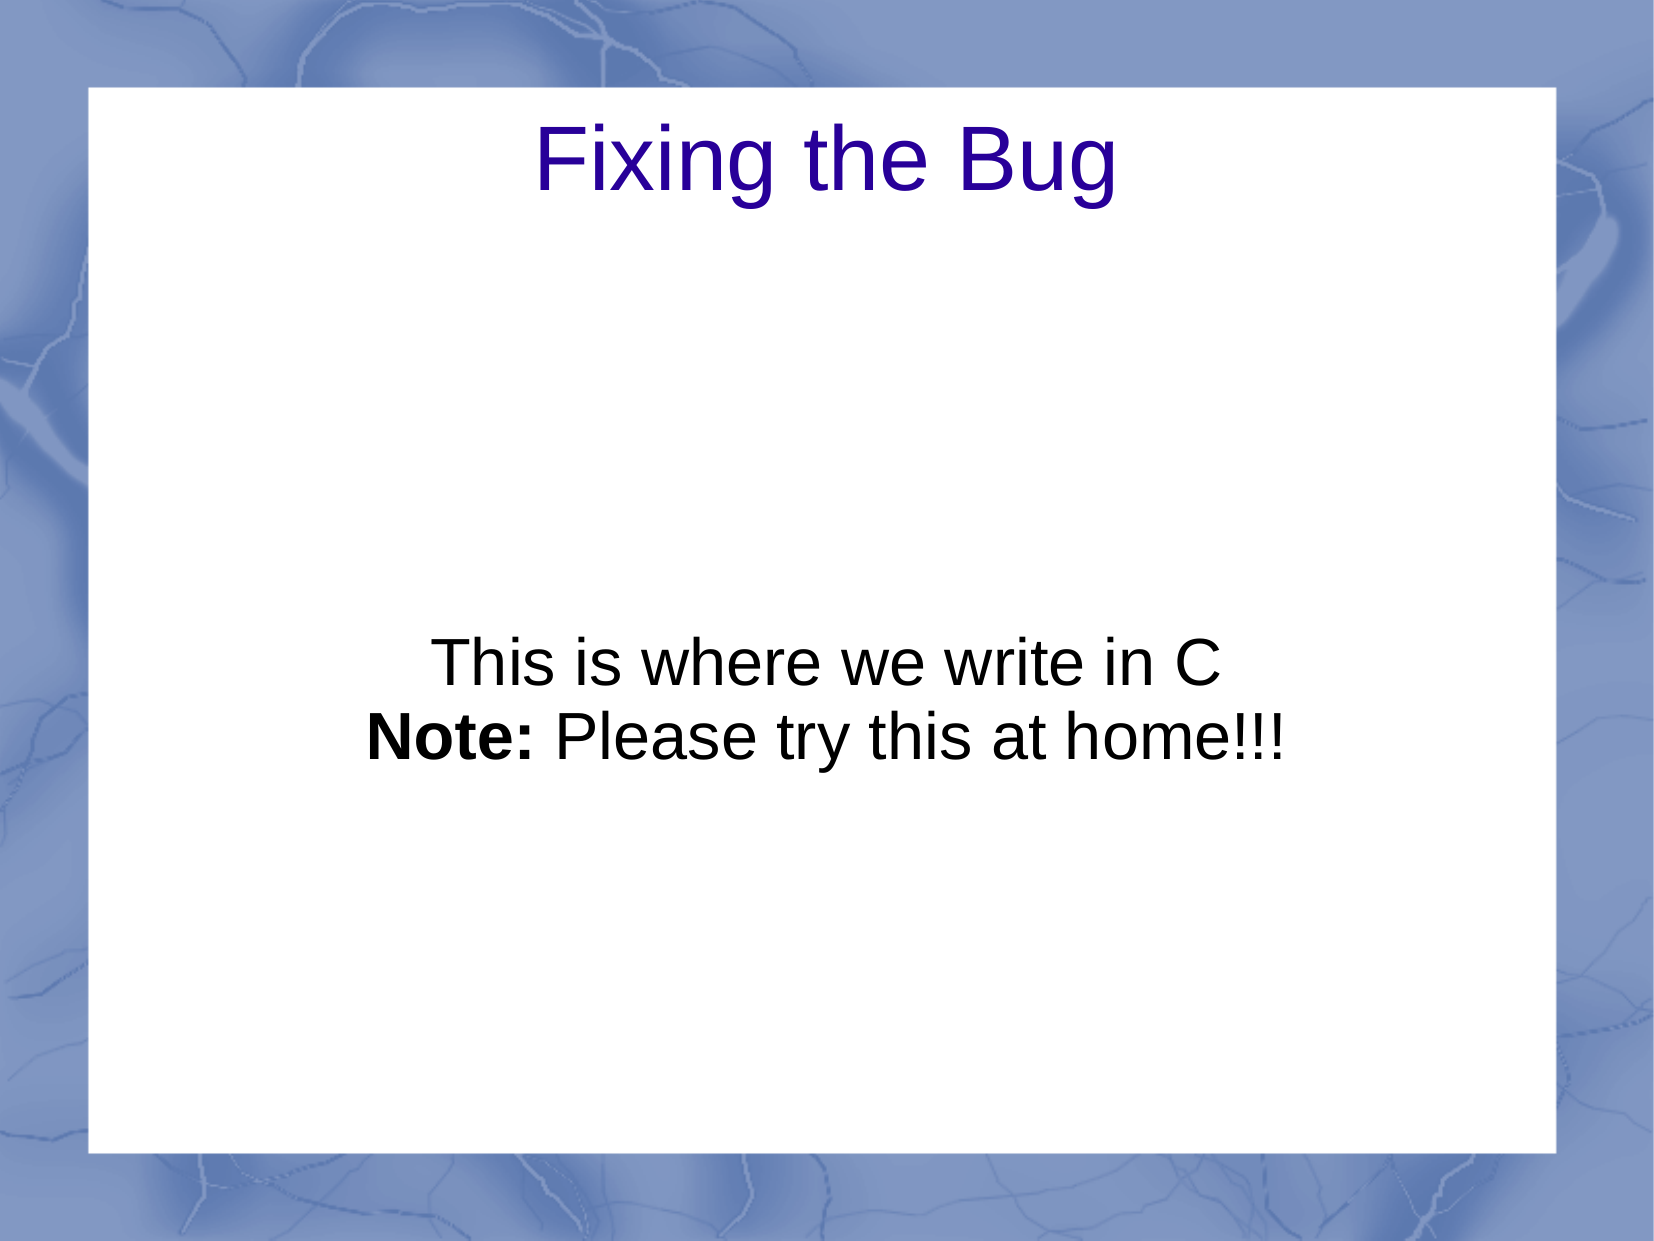

# Fixing the Bug
This is where we write in C
Note: Please try this at home!!!